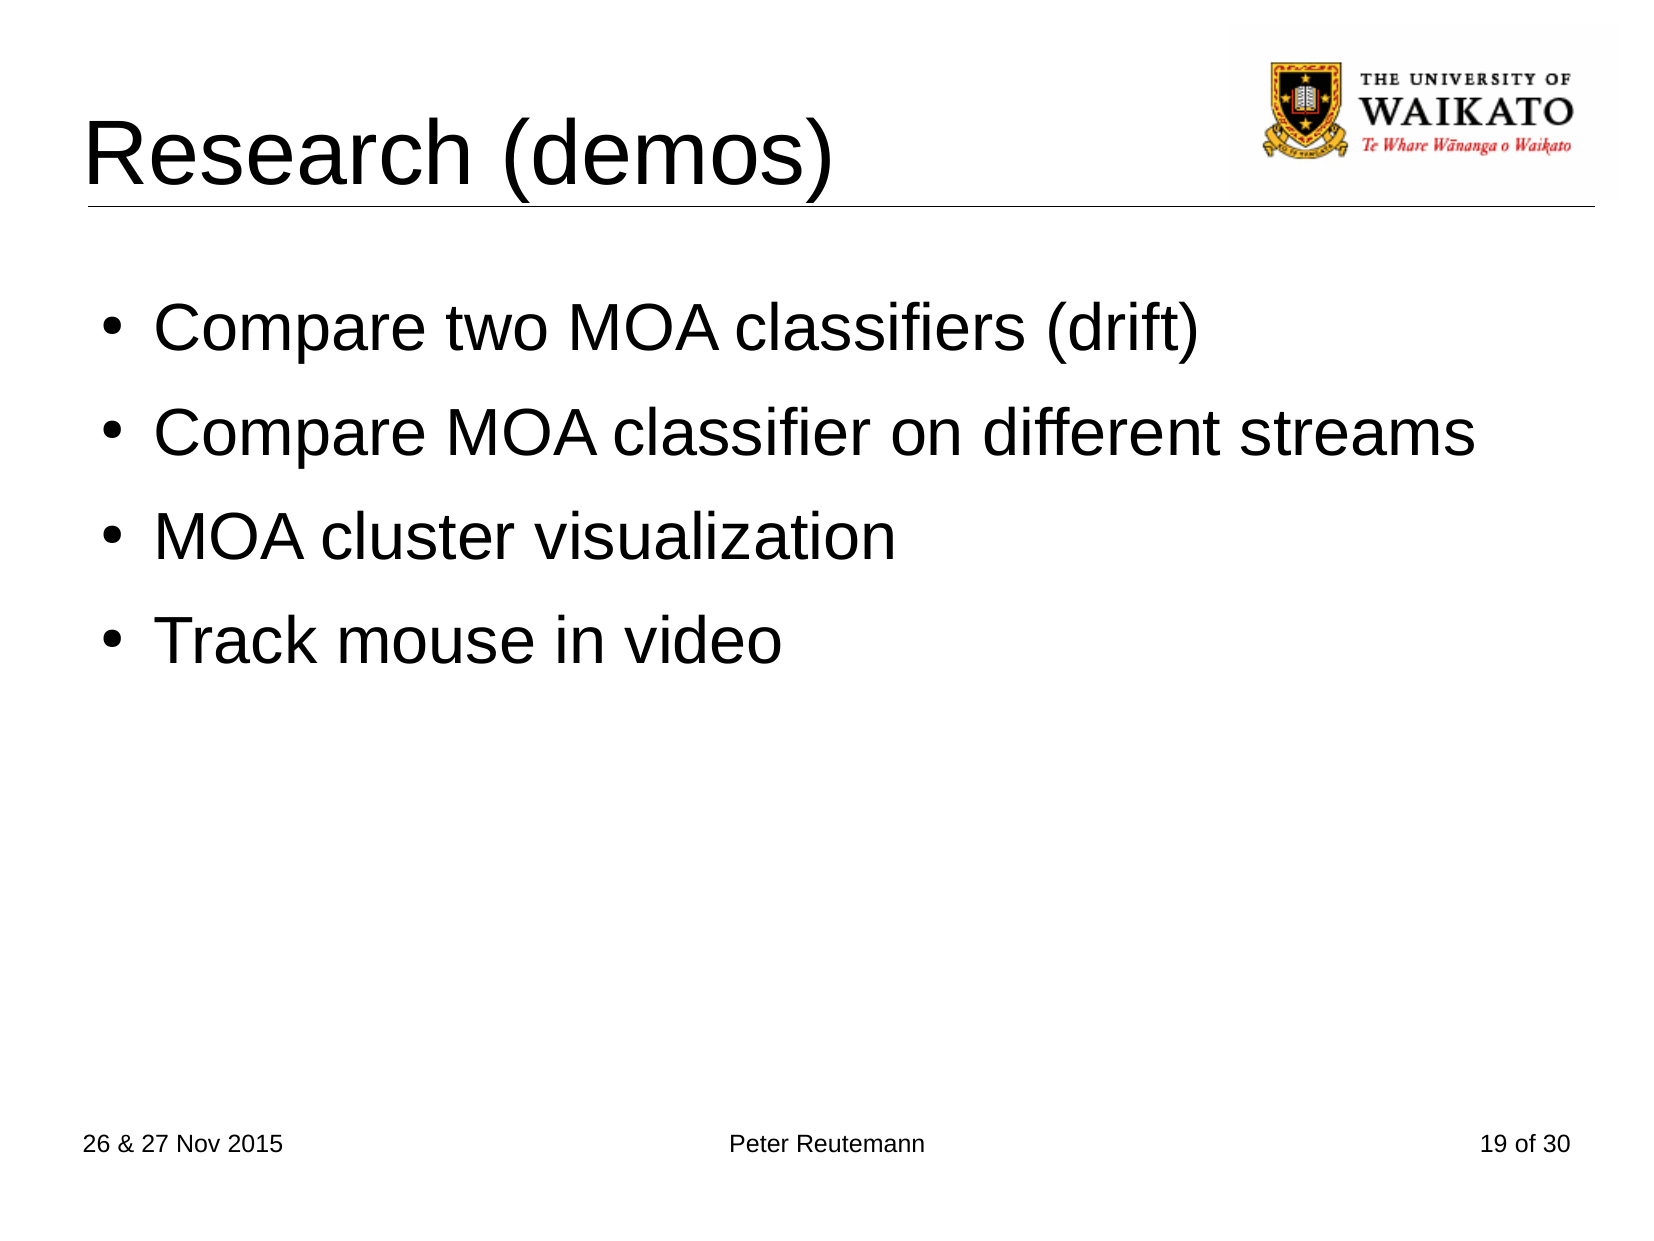

# Research (demos)
Compare two MOA classifiers (drift)
Compare MOA classifier on different streams
MOA cluster visualization
Track mouse in video
26 & 27 Nov 2015
Peter Reutemann
19